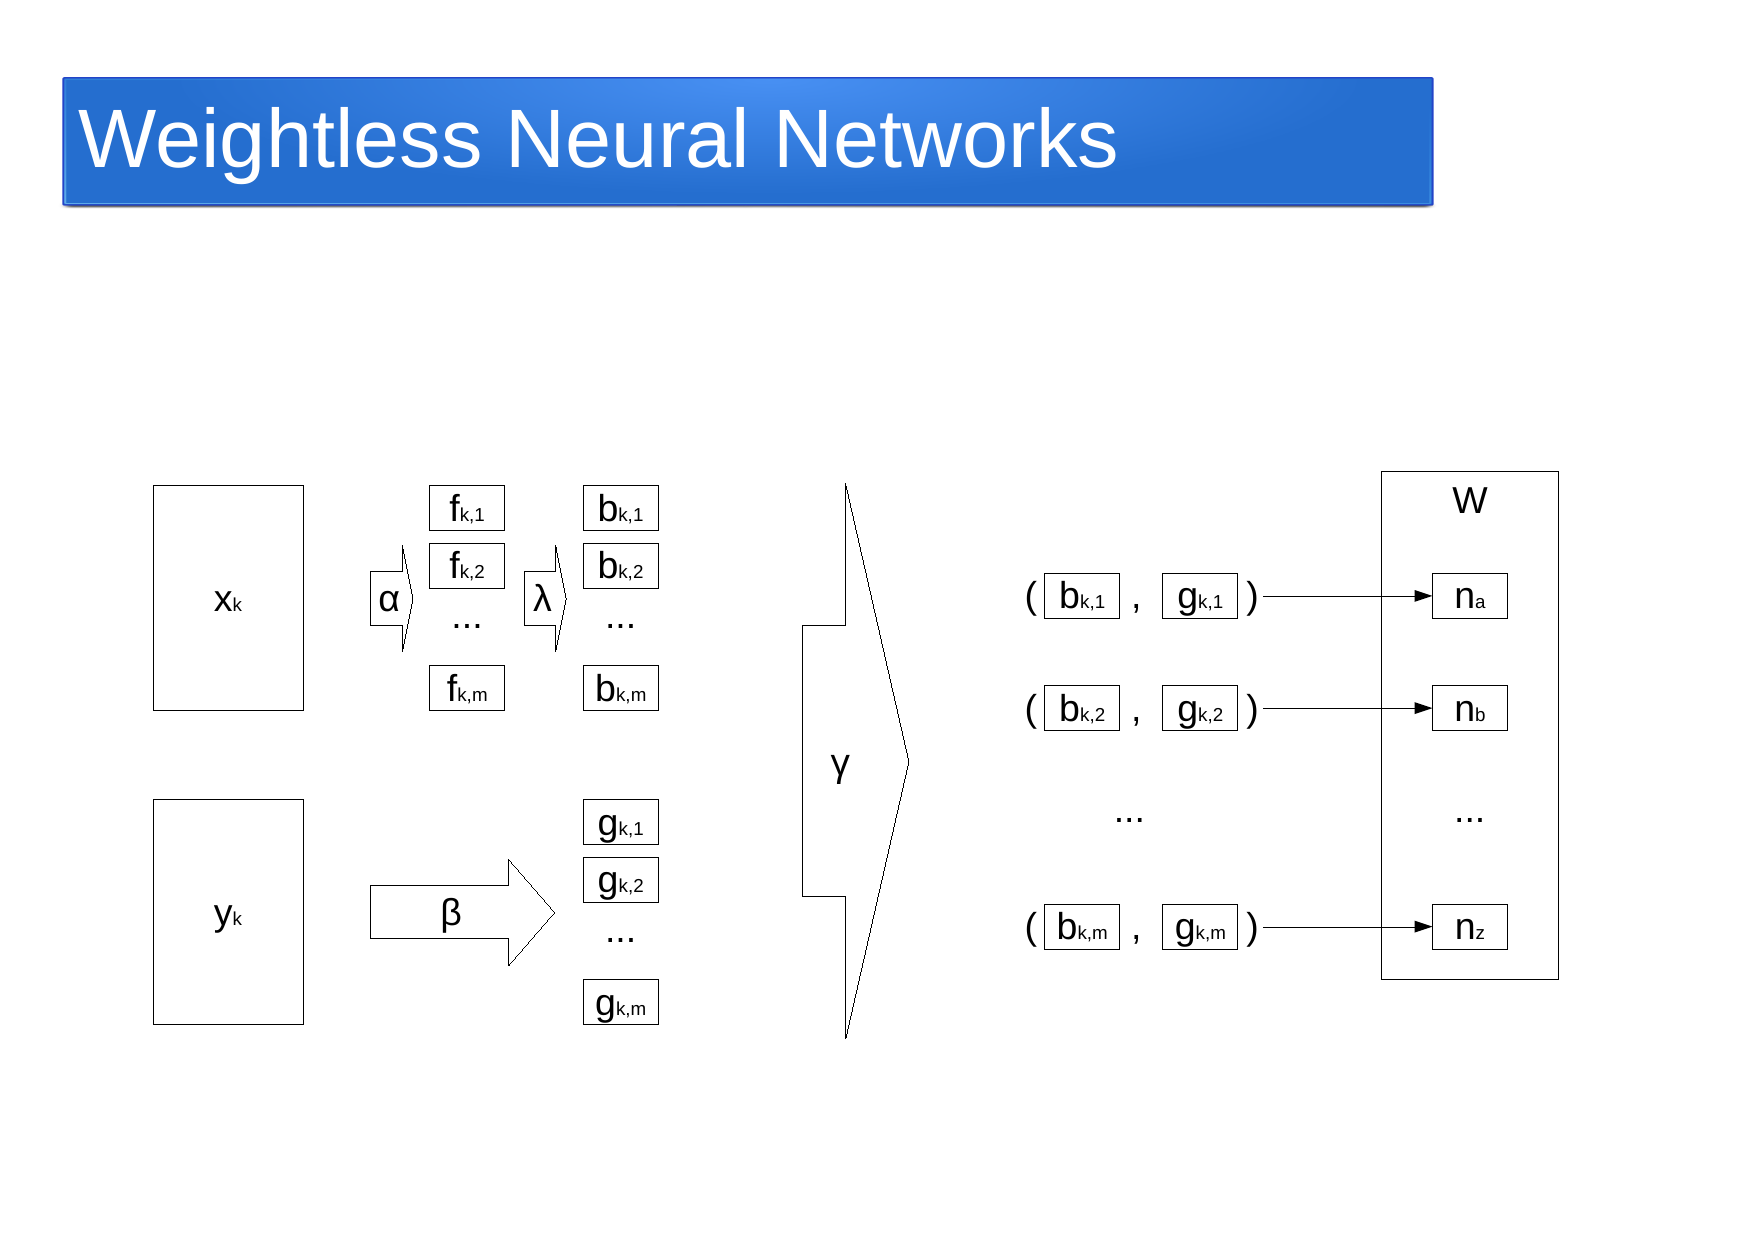

# Weightless Neural Networks
W
na
nb
...
nz
γ
( , )
bk,1
gk,1
( , )
bk,2
gk,2
...
( , )
bk,m
gk,m
bk,1
bk,2
λ
...
bk,m
xk
yk
fk,1
fk,2
α
...
fk,m
gk,1
gk,2
β
...
gk,m